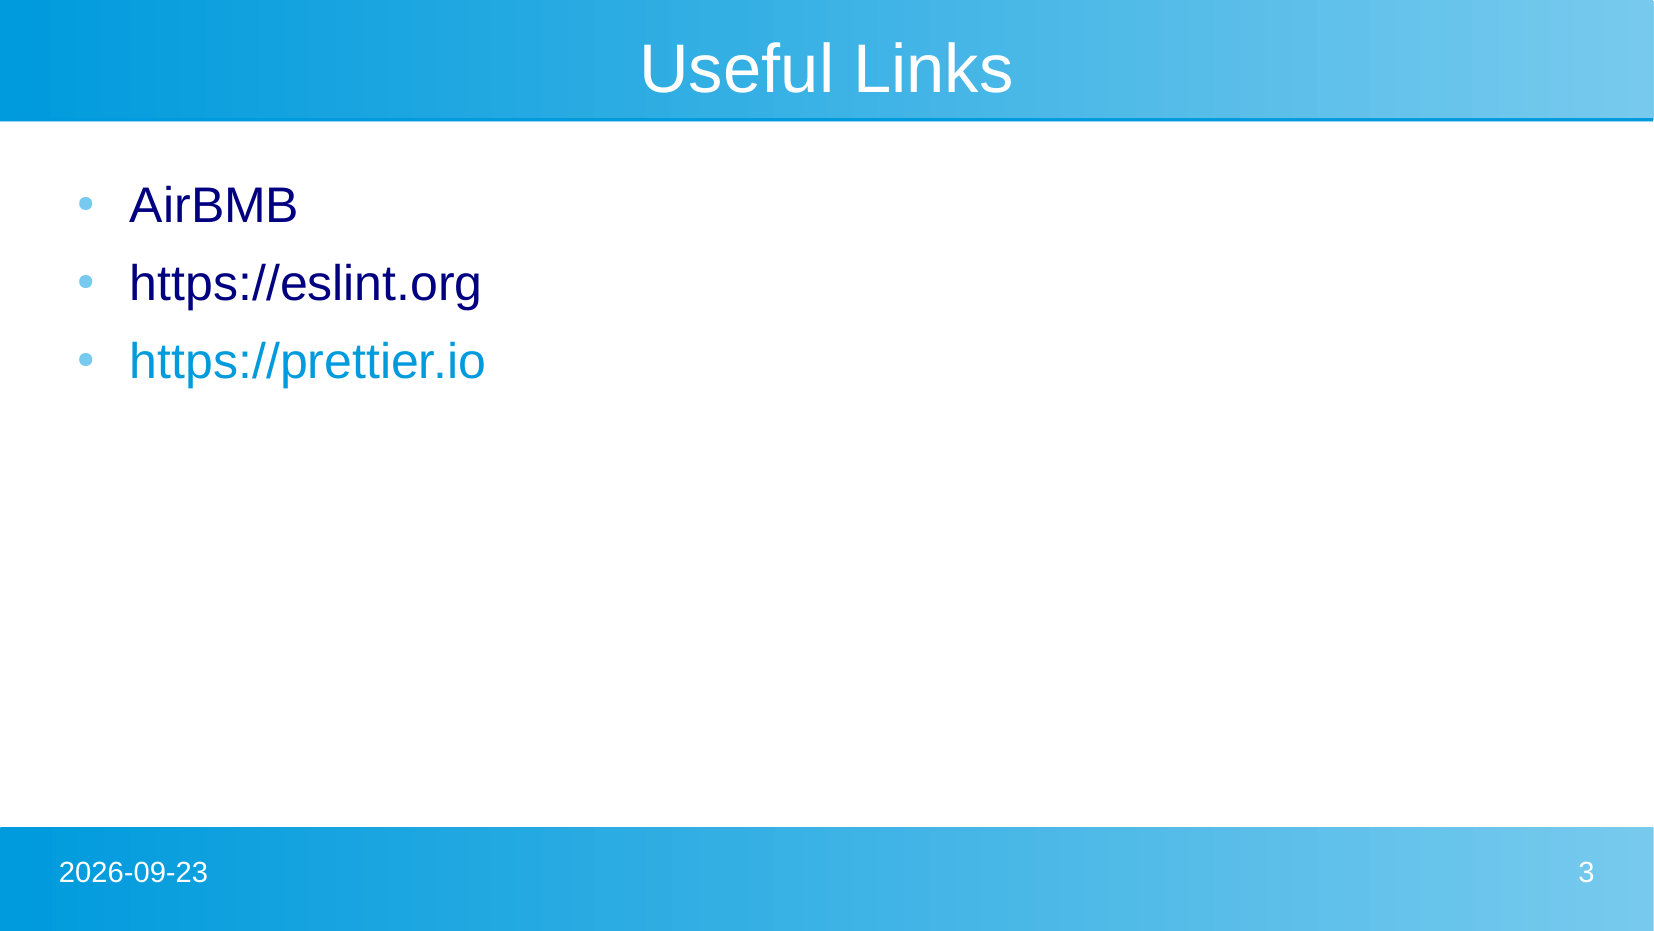

# Useful Links
AirBMB
https://eslint.org
https://prettier.io
3